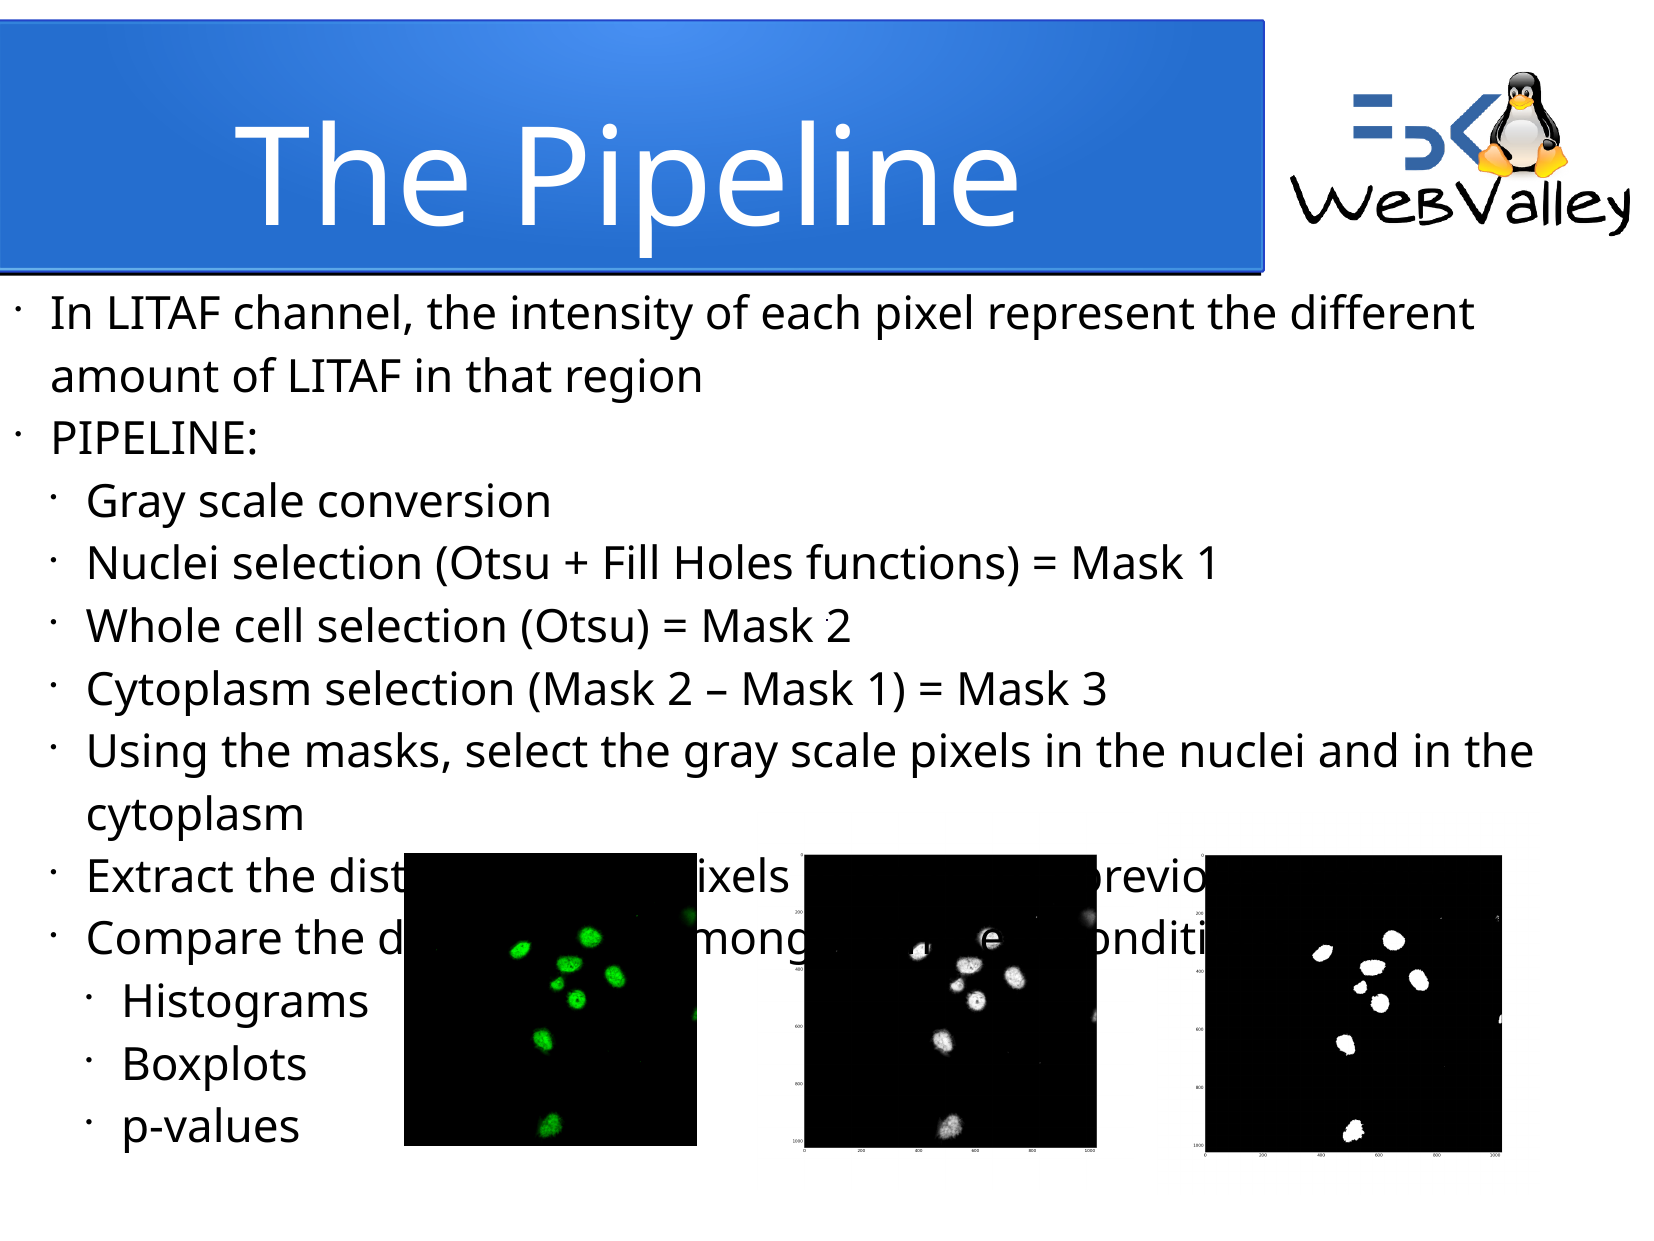

The Pipeline
In LITAF channel, the intensity of each pixel represent the different amount of LITAF in that region
PIPELINE:
Gray scale conversion
Nuclei selection (Otsu + Fill Holes functions) = Mask 1
Whole cell selection (Otsu) = Mask 2
Cytoplasm selection (Mask 2 – Mask 1) = Mask 3
Using the masks, select the gray scale pixels in the nuclei and in the cytoplasm
Extract the distributions of pixels in each area previously selected
Compare the distributions amongst different conditions:
Histograms
Boxplots
p-values